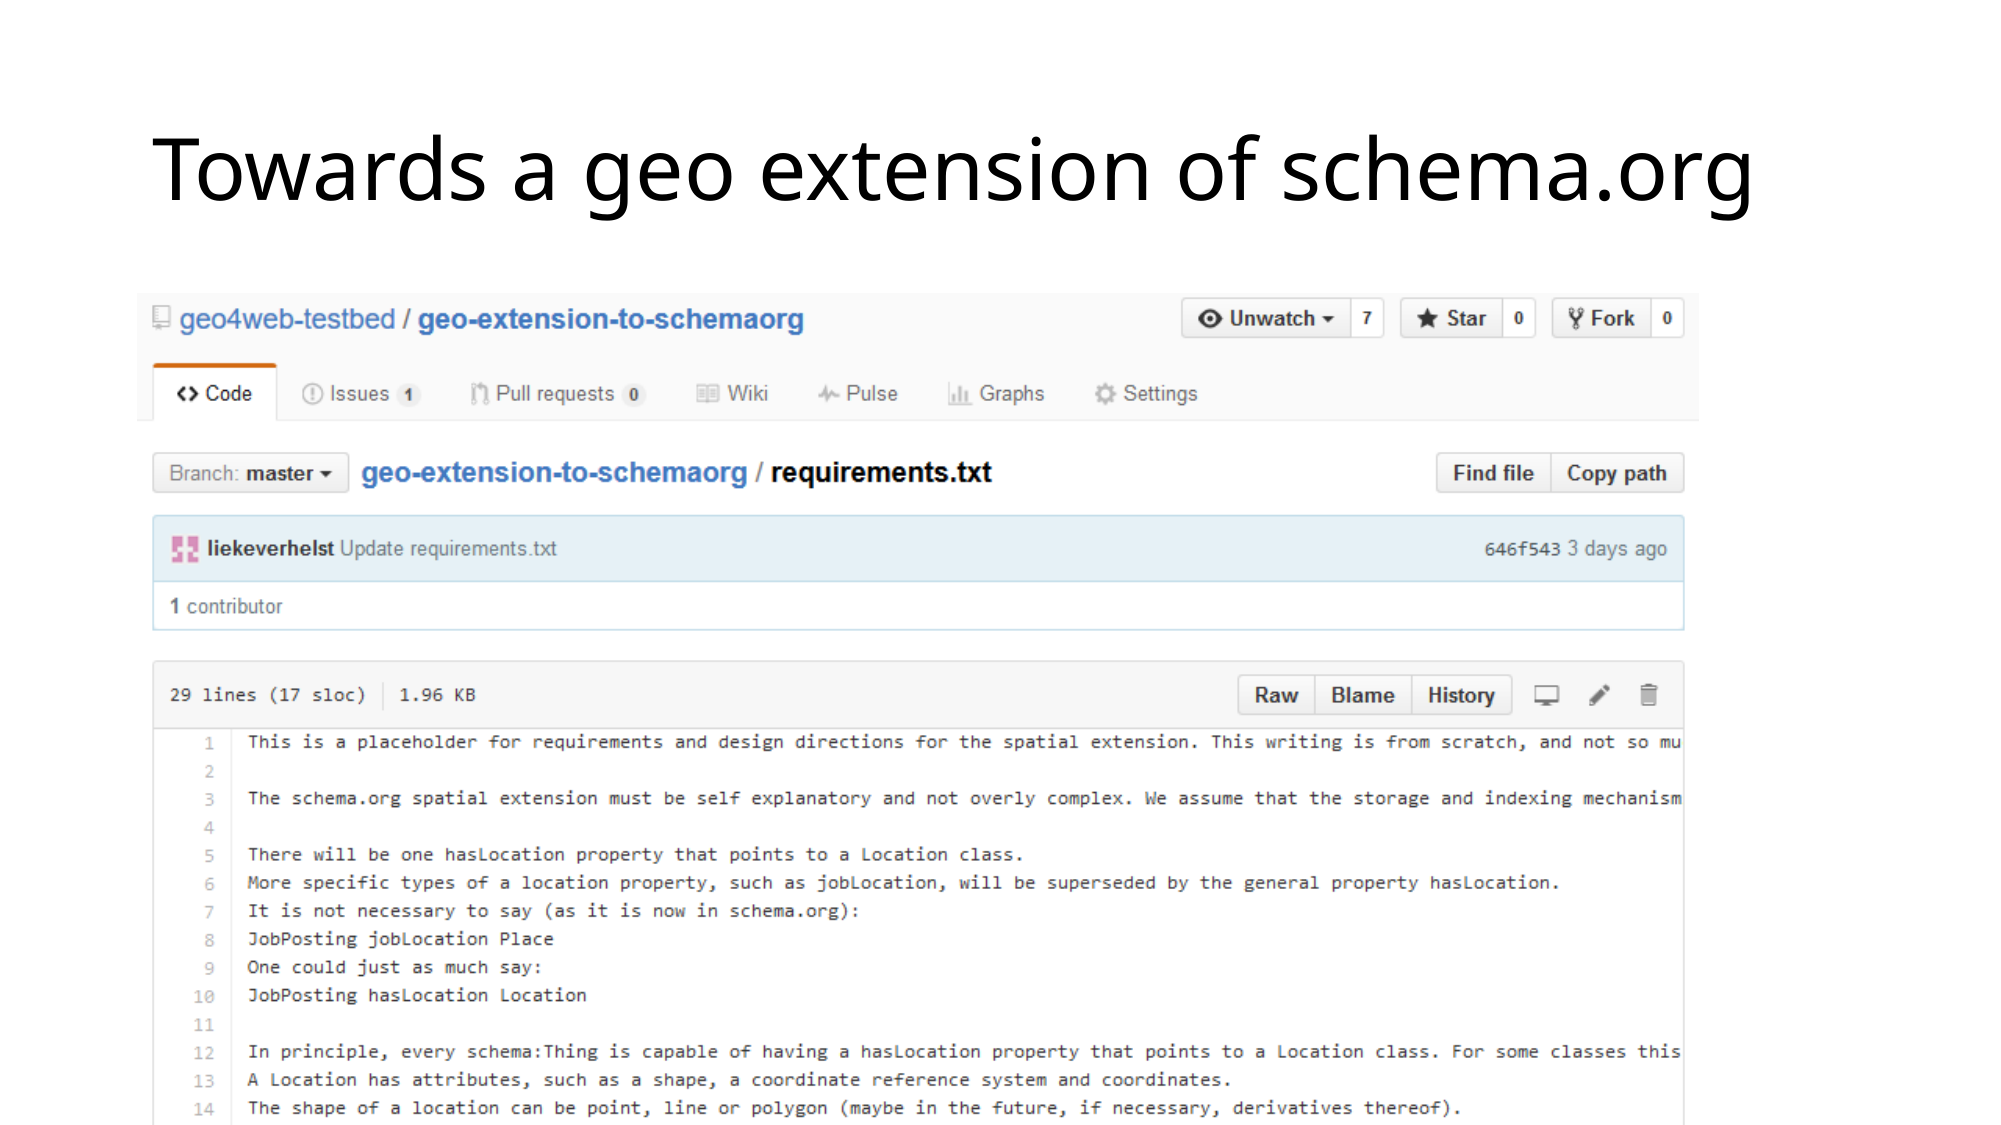

# Towards a geo extension of schema.org